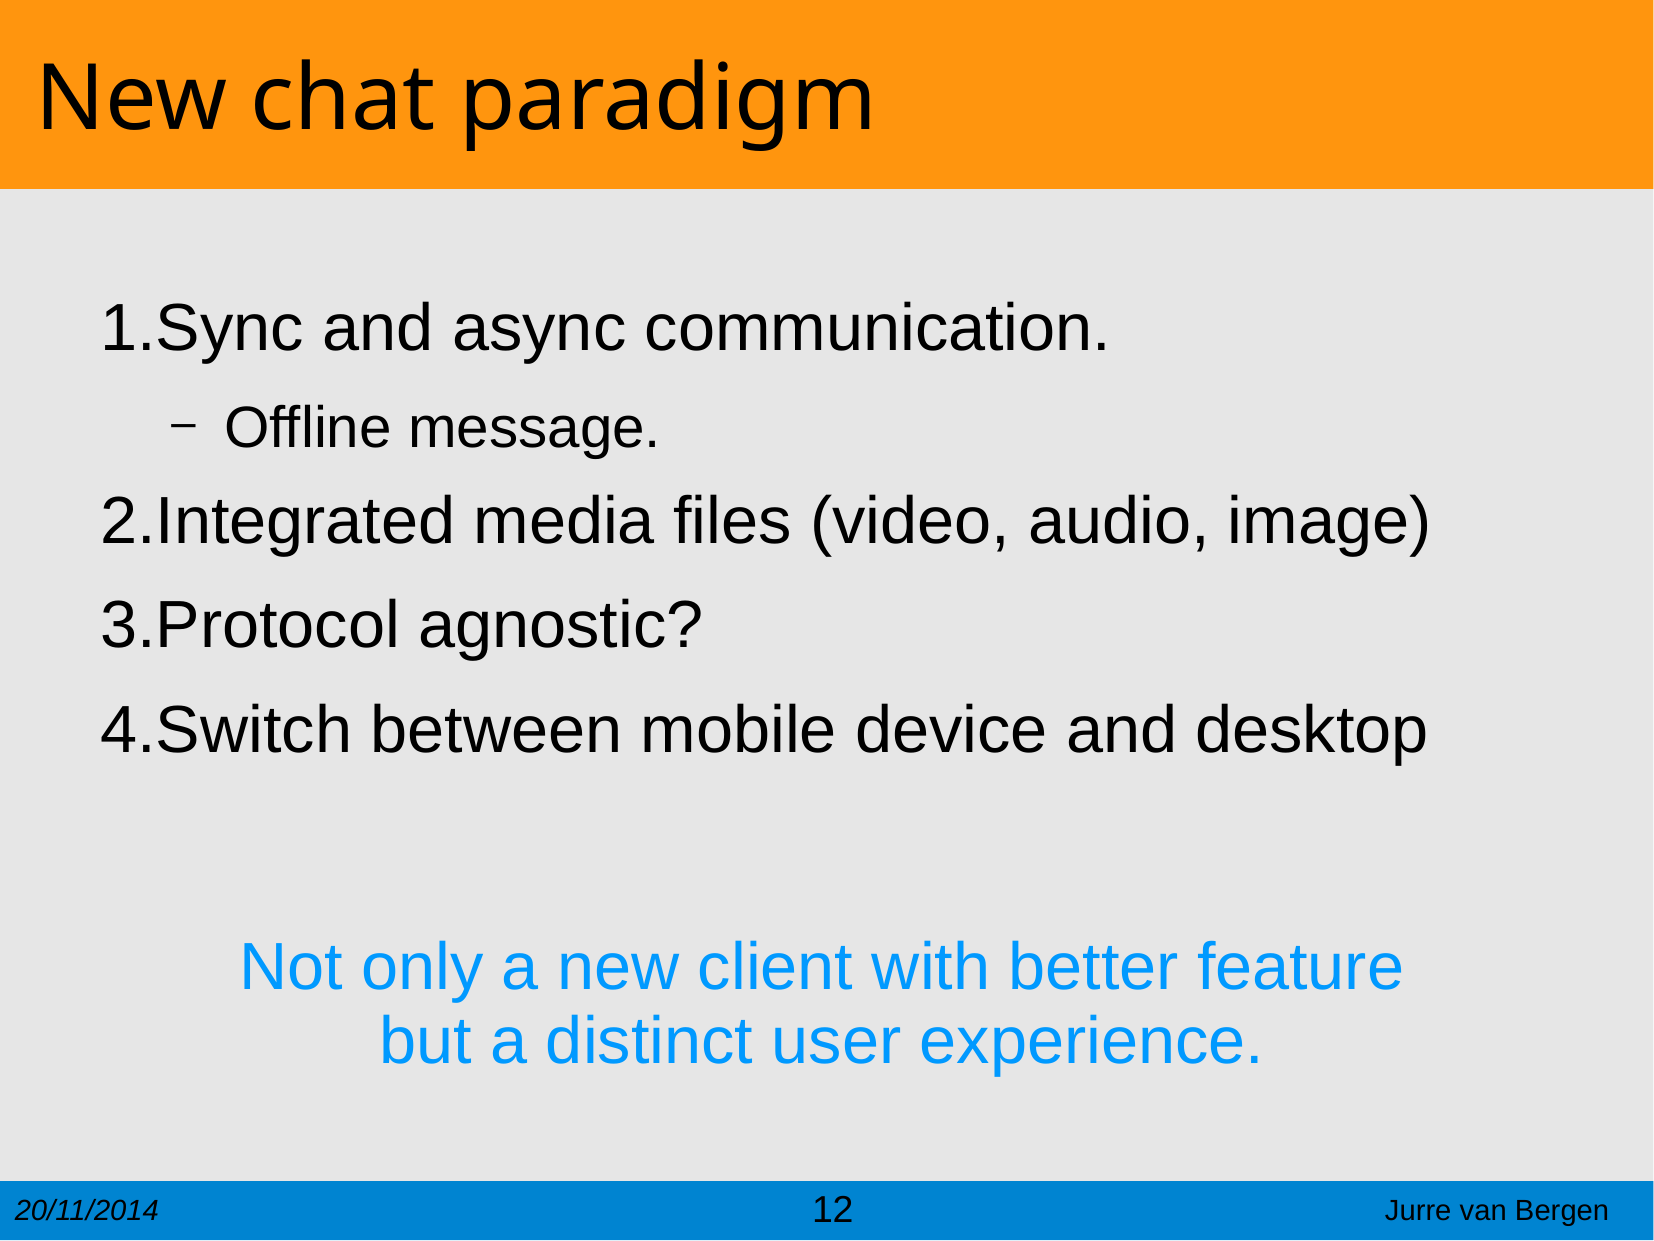

# New chat paradigm
Sync and async communication.
Offline message.
Integrated media files (video, audio, image)
Protocol agnostic?
Switch between mobile device and desktop
Not only a new client with better feature
but a distinct user experience.